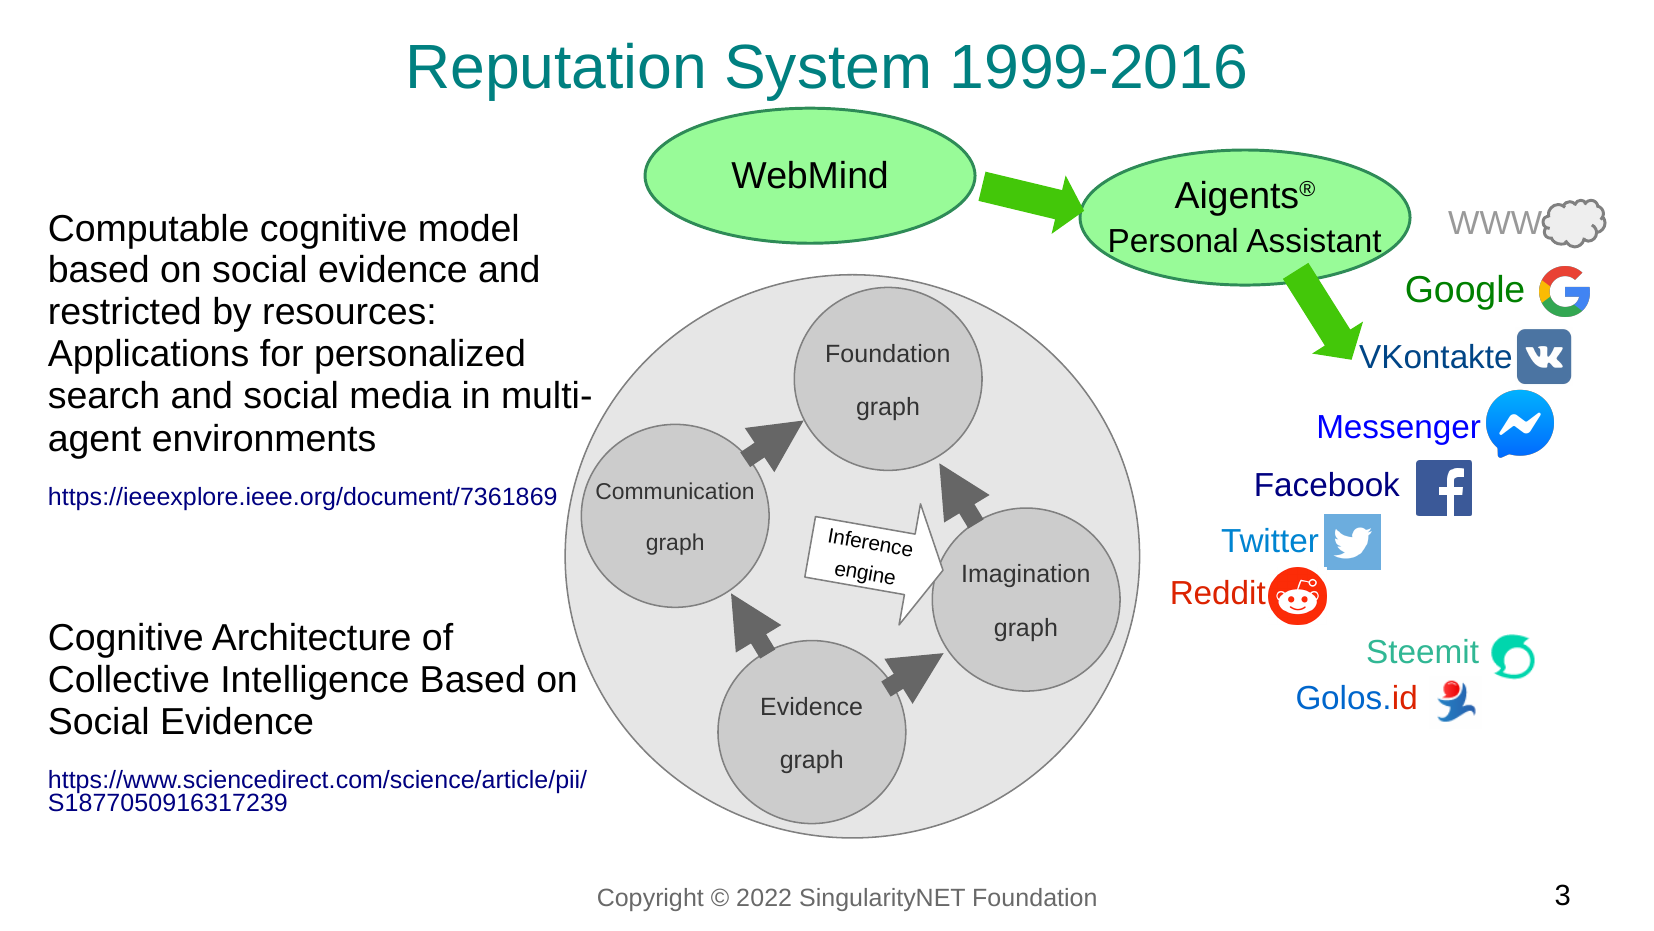

Reputation System 1999-2016
WebMind
Aigents®
Personal Assistant
WWW
Computable cognitive model based on social evidence and restricted by resources: Applications for personalized search and social media in multi-agent environments
https://ieeexplore.ieee.org/document/7361869
Google
Foundation
graph
VKontakte
Messenger
Communication
graph
Facebook
Inference
engine
Imagination
graph
Twitter
Reddit
Cognitive Architecture of Collective Intelligence Based on Social Evidence
https://www.sciencedirect.com/science/article/pii/S1877050916317239
Steemit
Evidence
graph
Golos.id
Copyright © 2022 SingularityNET Foundation
3